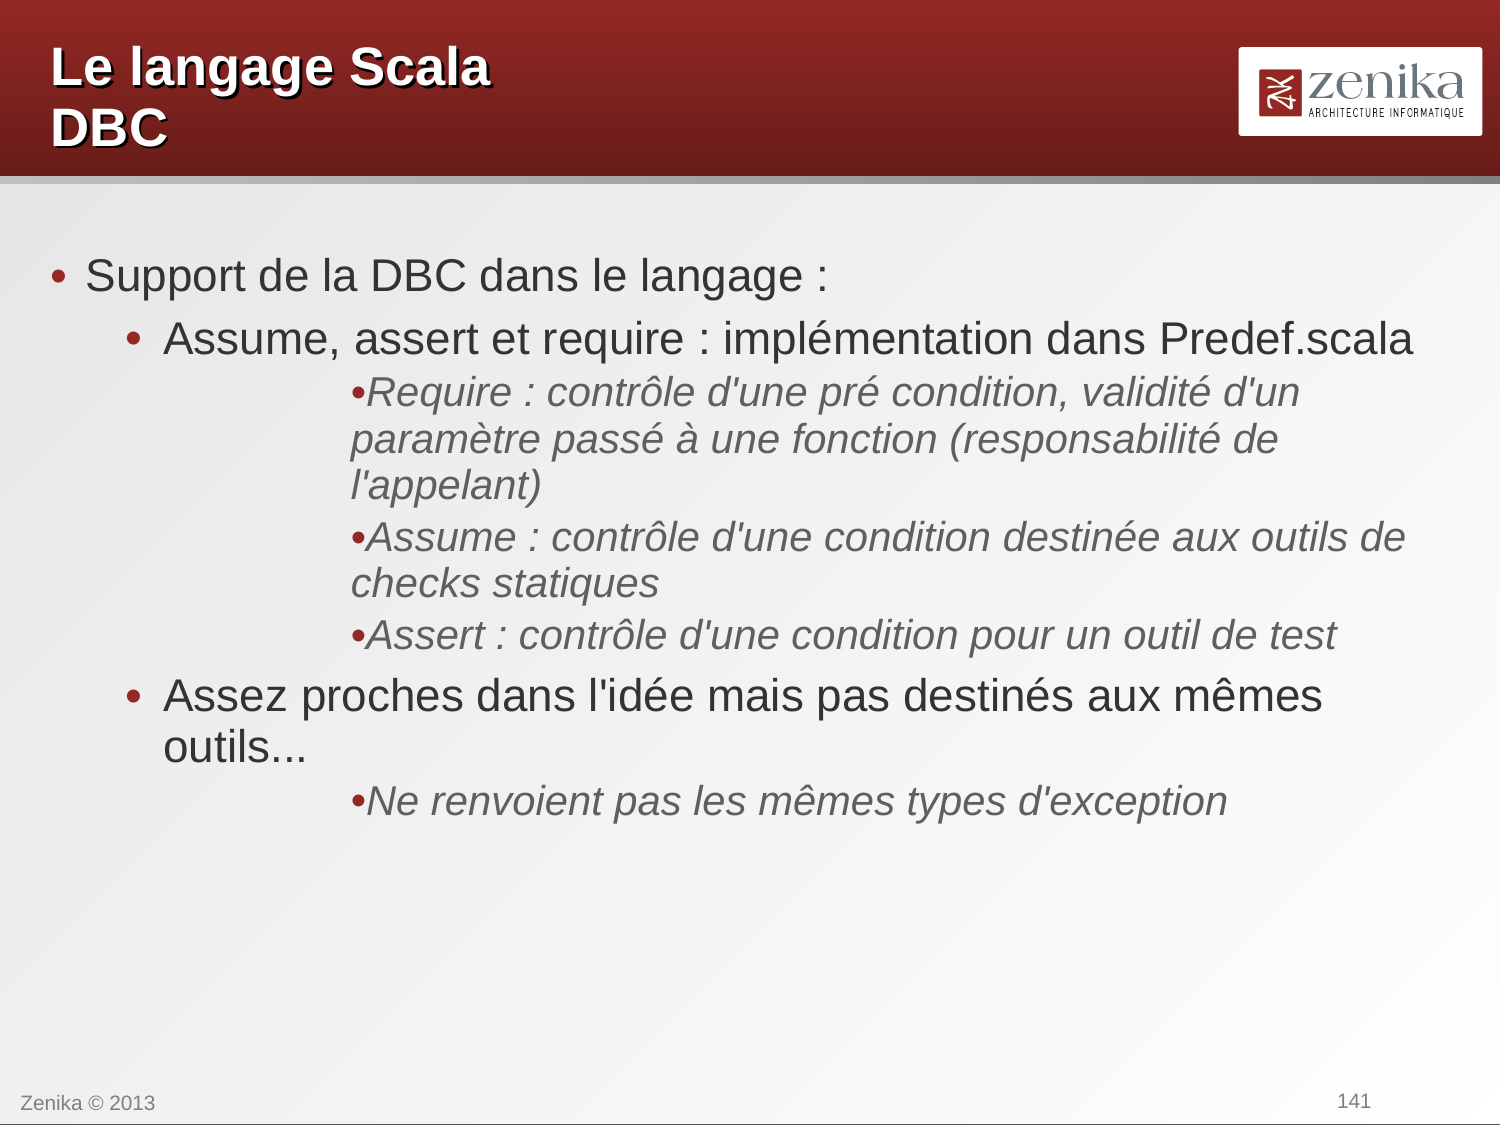

# Le langage Scala DBC
Support de la DBC dans le langage :
Assume, assert et require : implémentation dans Predef.scala
Require : contrôle d'une pré condition, validité d'un paramètre passé à une fonction (responsabilité de l'appelant)
Assume : contrôle d'une condition destinée aux outils de checks statiques
Assert : contrôle d'une condition pour un outil de test
Assez proches dans l'idée mais pas destinés aux mêmes outils...
Ne renvoient pas les mêmes types d'exception